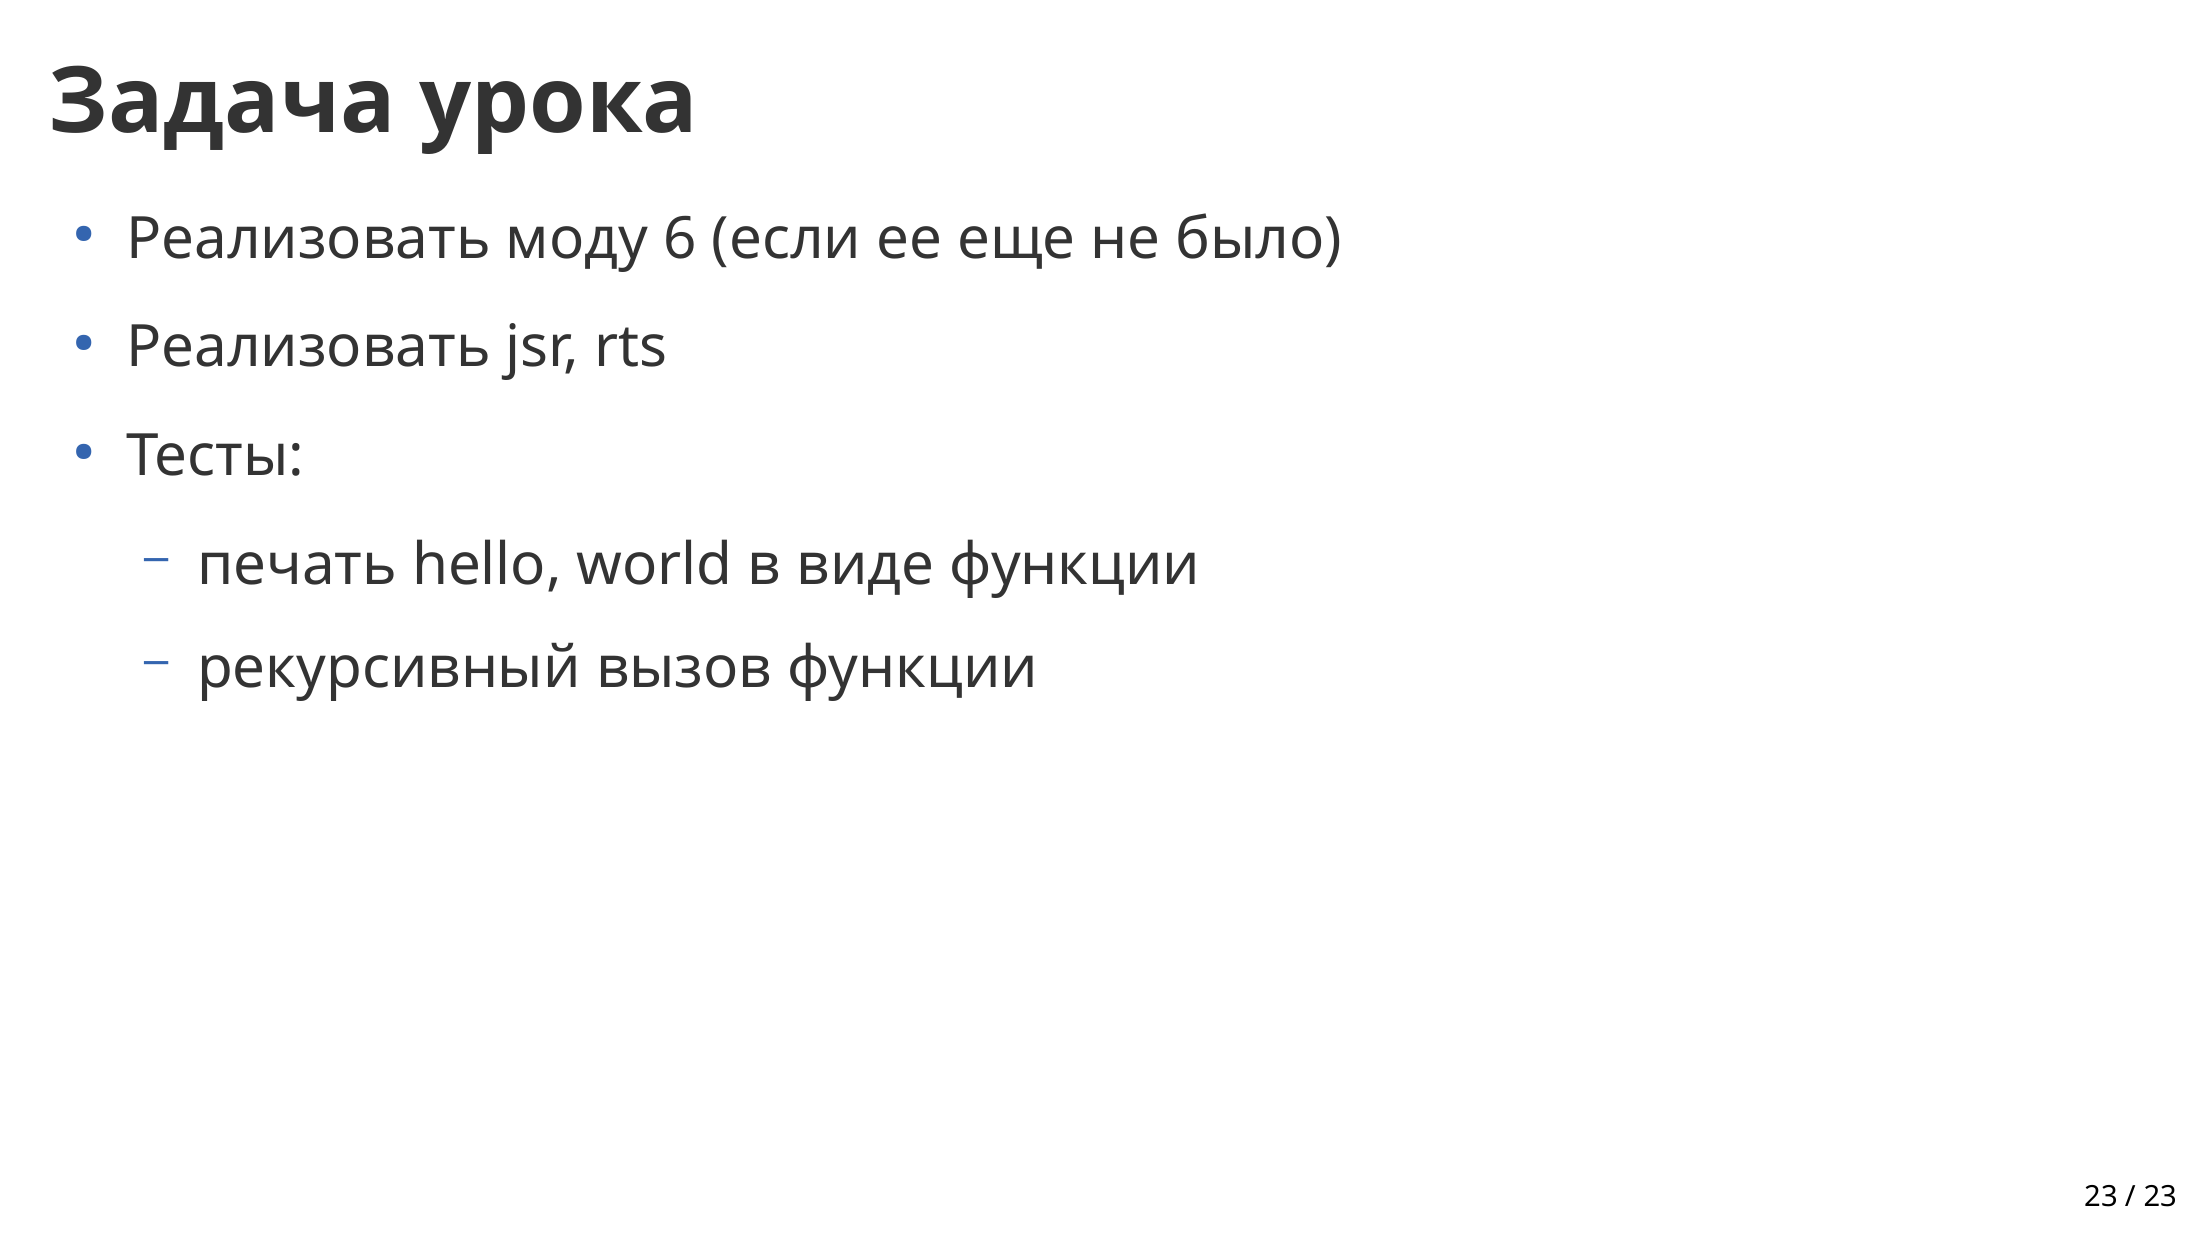

# Задача урока
Реализовать моду 6 (если ее еще не было)
Реализовать jsr, rts
Тесты:
печать hello, world в виде функции
рекурсивный вызов функции
23